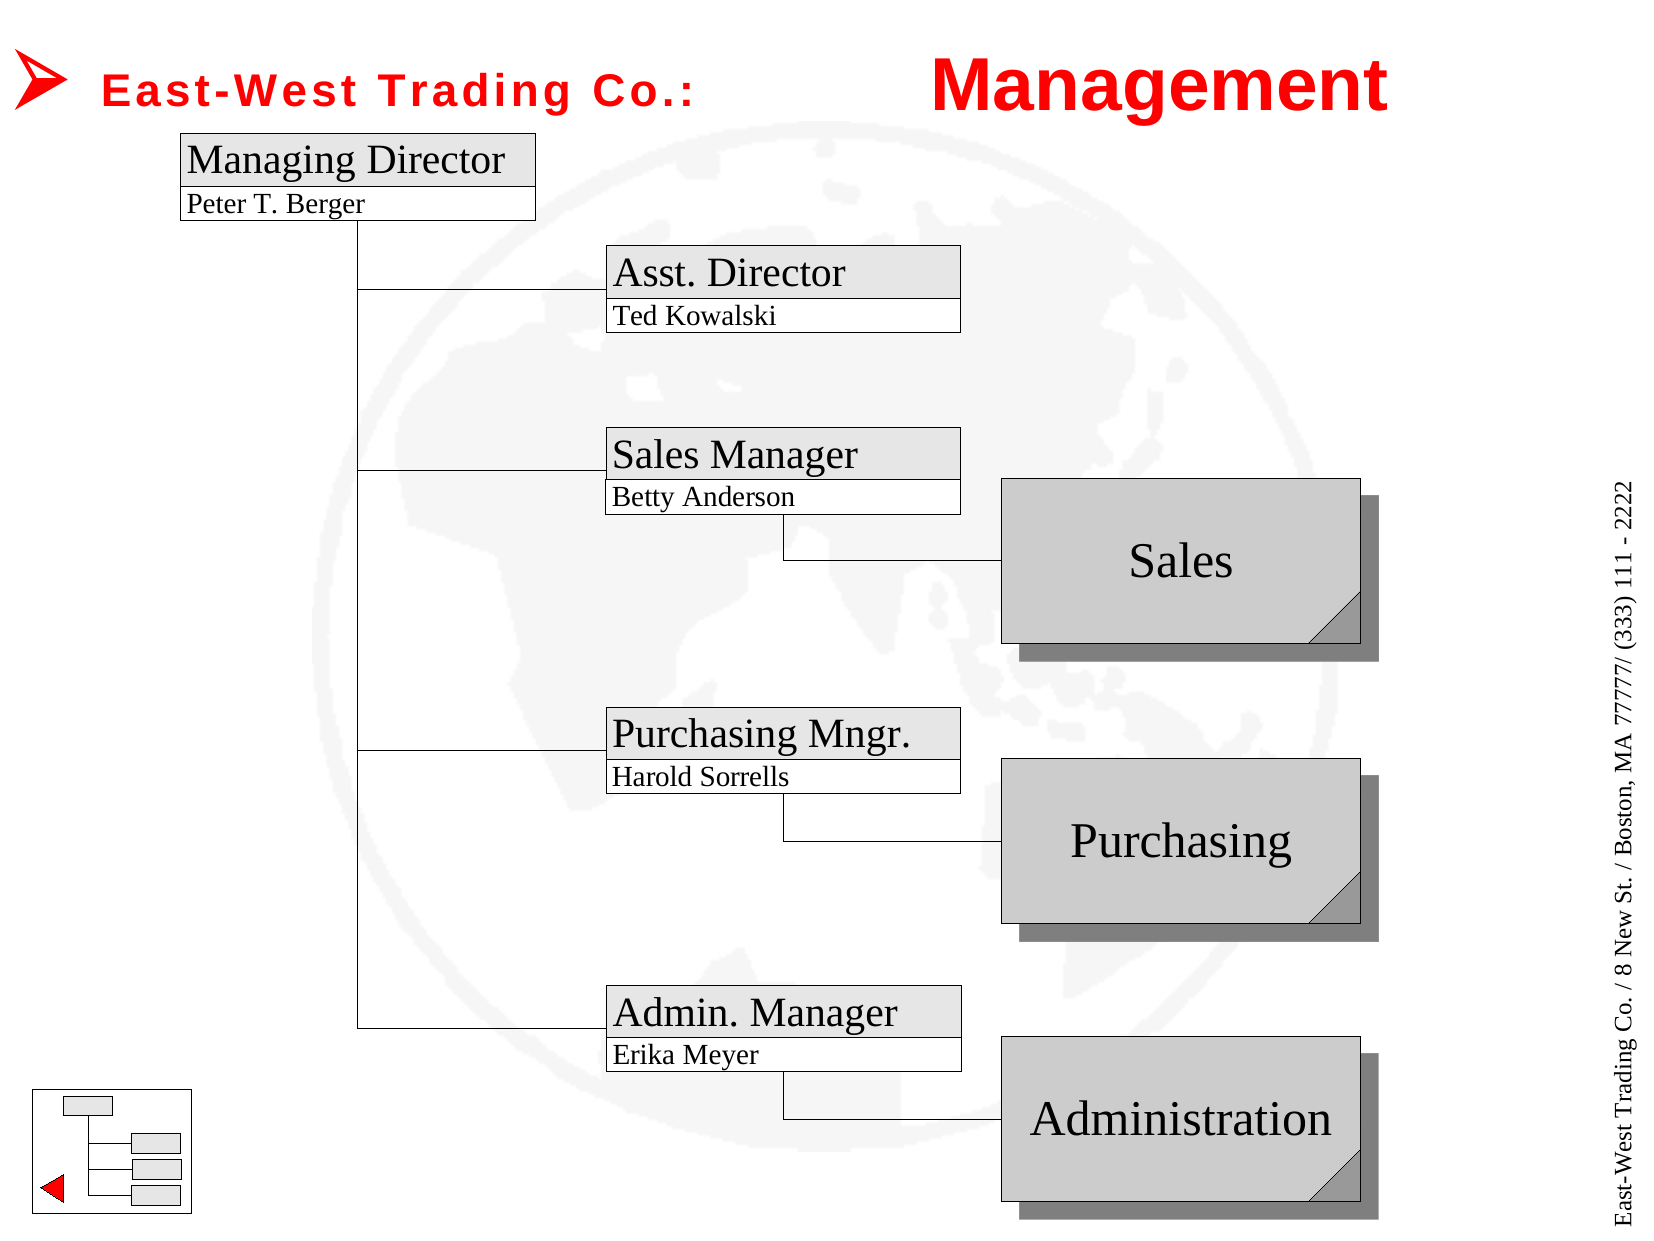

Management
Managing Director
Peter T. Berger
Asst. Director
Ted Kowalski
Sales Manager
Betty Anderson
Sales
Purchasing Mngr.
Harold Sorrells
Purchasing
Admin. Manager
Erika Meyer
Administration